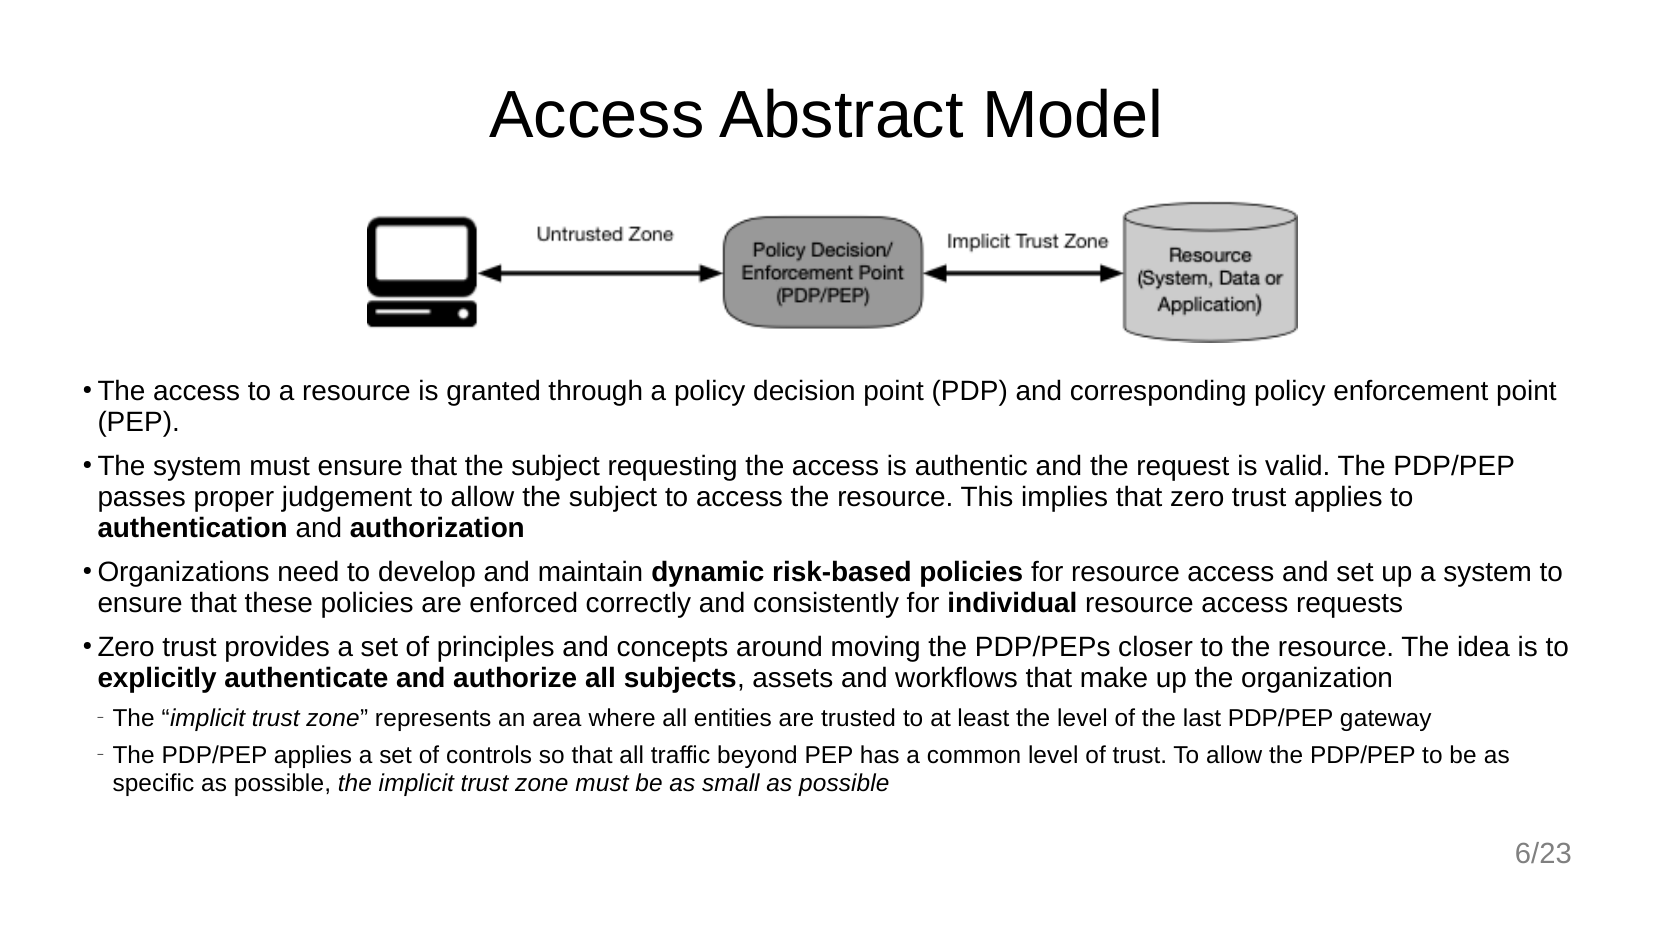

# Access Abstract Model
The access to a resource is granted through a policy decision point (PDP) and corresponding policy enforcement point (PEP).
The system must ensure that the subject requesting the access is authentic and the request is valid. The PDP/PEP passes proper judgement to allow the subject to access the resource. This implies that zero trust applies to authentication and authorization
Organizations need to develop and maintain dynamic risk-based policies for resource access and set up a system to ensure that these policies are enforced correctly and consistently for individual resource access requests
Zero trust provides a set of principles and concepts around moving the PDP/PEPs closer to the resource. The idea is to explicitly authenticate and authorize all subjects, assets and workflows that make up the organization
The “implicit trust zone” represents an area where all entities are trusted to at least the level of the last PDP/PEP gateway
The PDP/PEP applies a set of controls so that all traffic beyond PEP has a common level of trust. To allow the PDP/PEP to be as specific as possible, the implicit trust zone must be as small as possible